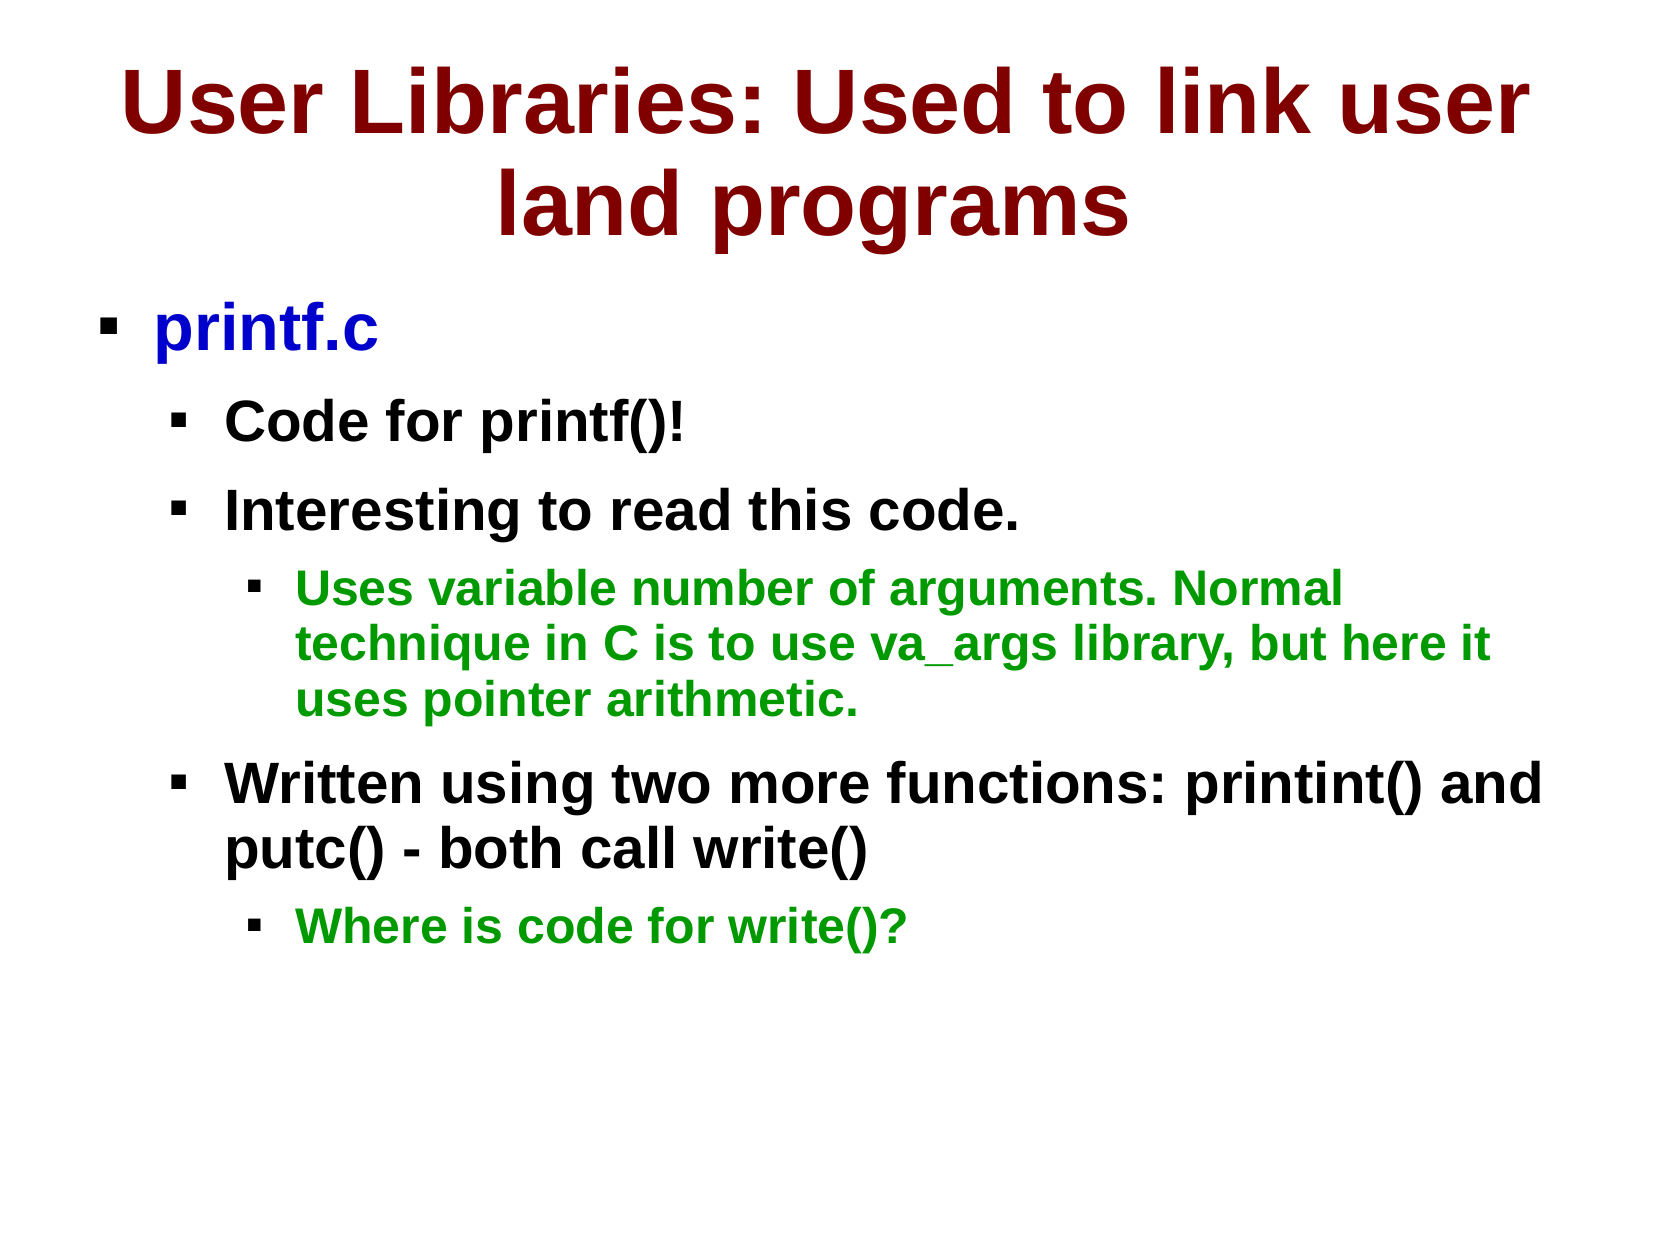

# User Libraries: Used to link user land programs
printf.c
Code for printf()!
Interesting to read this code.
Uses variable number of arguments. Normal technique in C is to use va_args library, but here it uses pointer arithmetic.
Written using two more functions: printint() and putc() - both call write()
Where is code for write()?